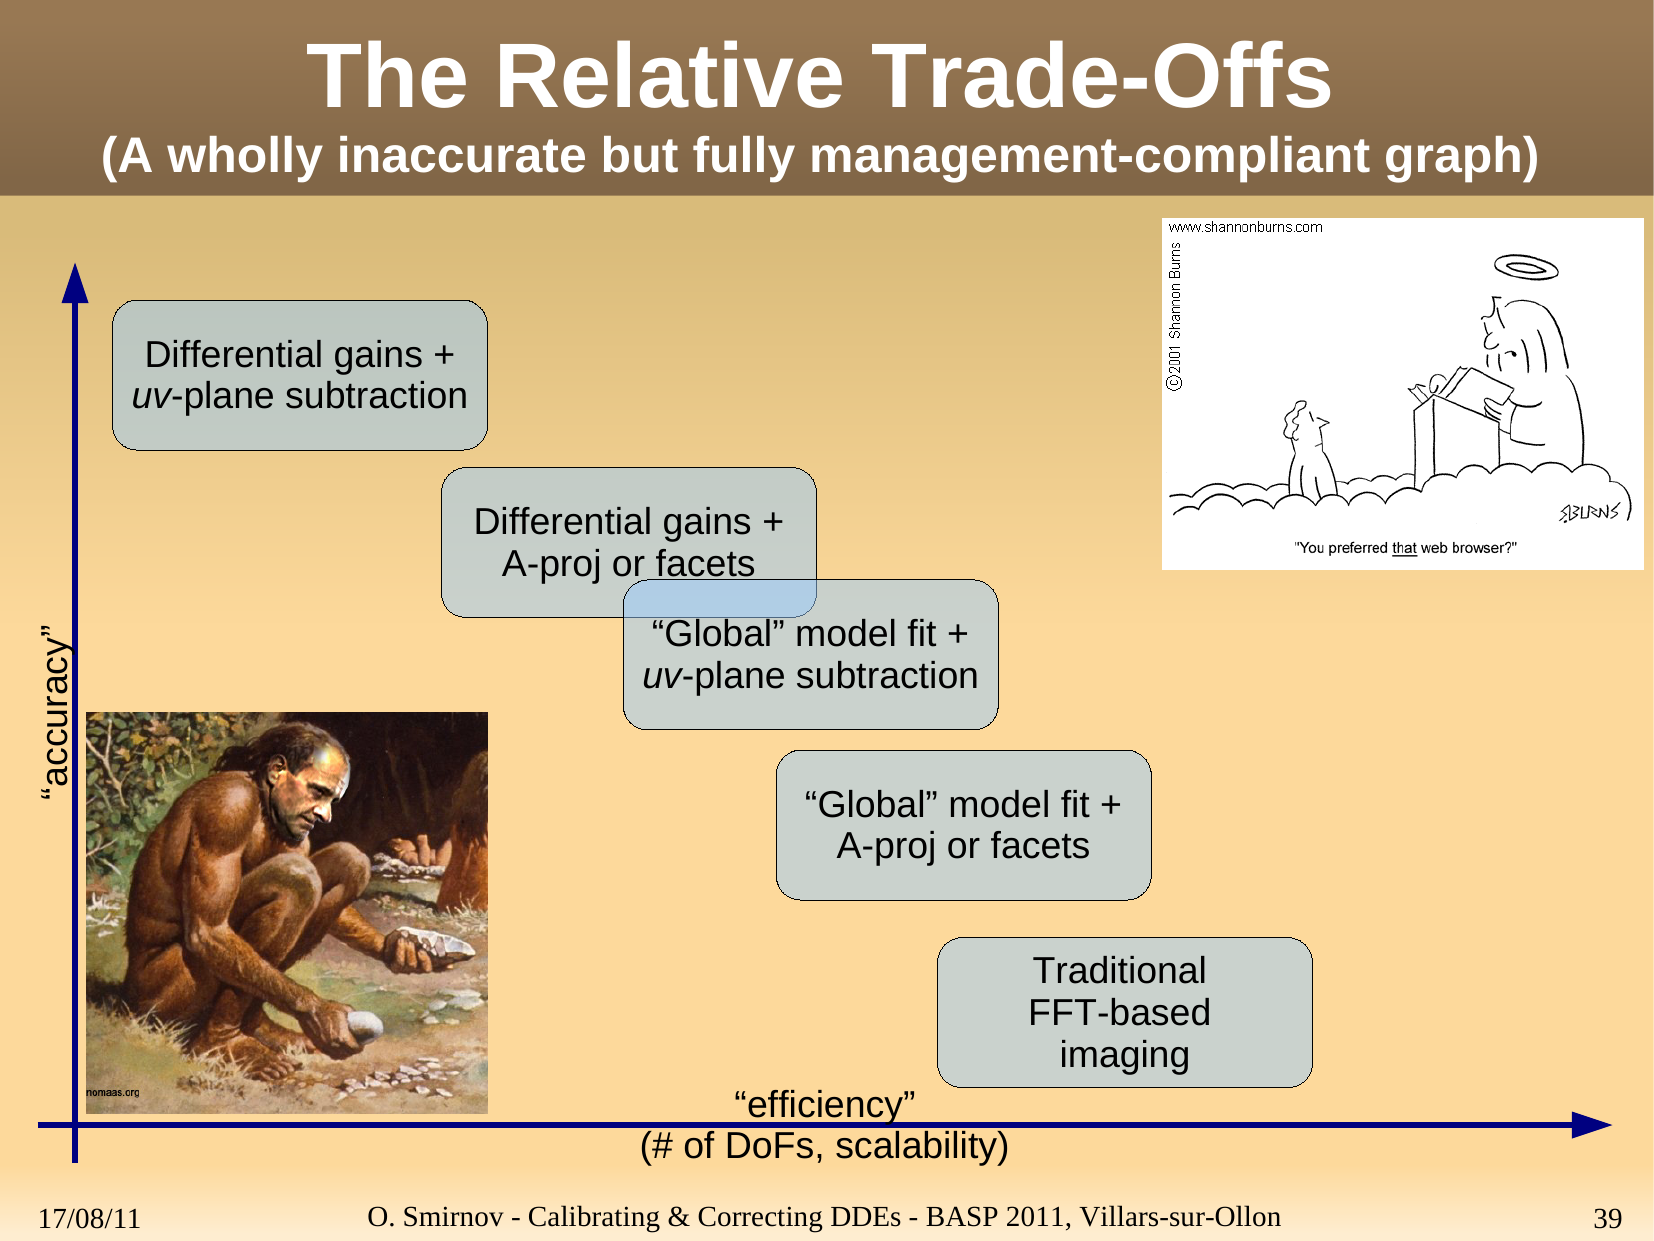

# The Relative Trade-Offs (A wholly inaccurate but fully management-compliant graph)
“accuracy”
Differential gains +
uv-plane subtraction
Differential gains +
A-proj or facets
“Global” model fit +
uv-plane subtraction
“Global” model fit +
A-proj or facets
Traditional
FFT-based
imaging
“efficiency”
(# of DoFs, scalability)
O. Smirnov - Calibrating & Correcting DDEs - BASP 2011, Villars-sur-Ollon
17/08/11
39